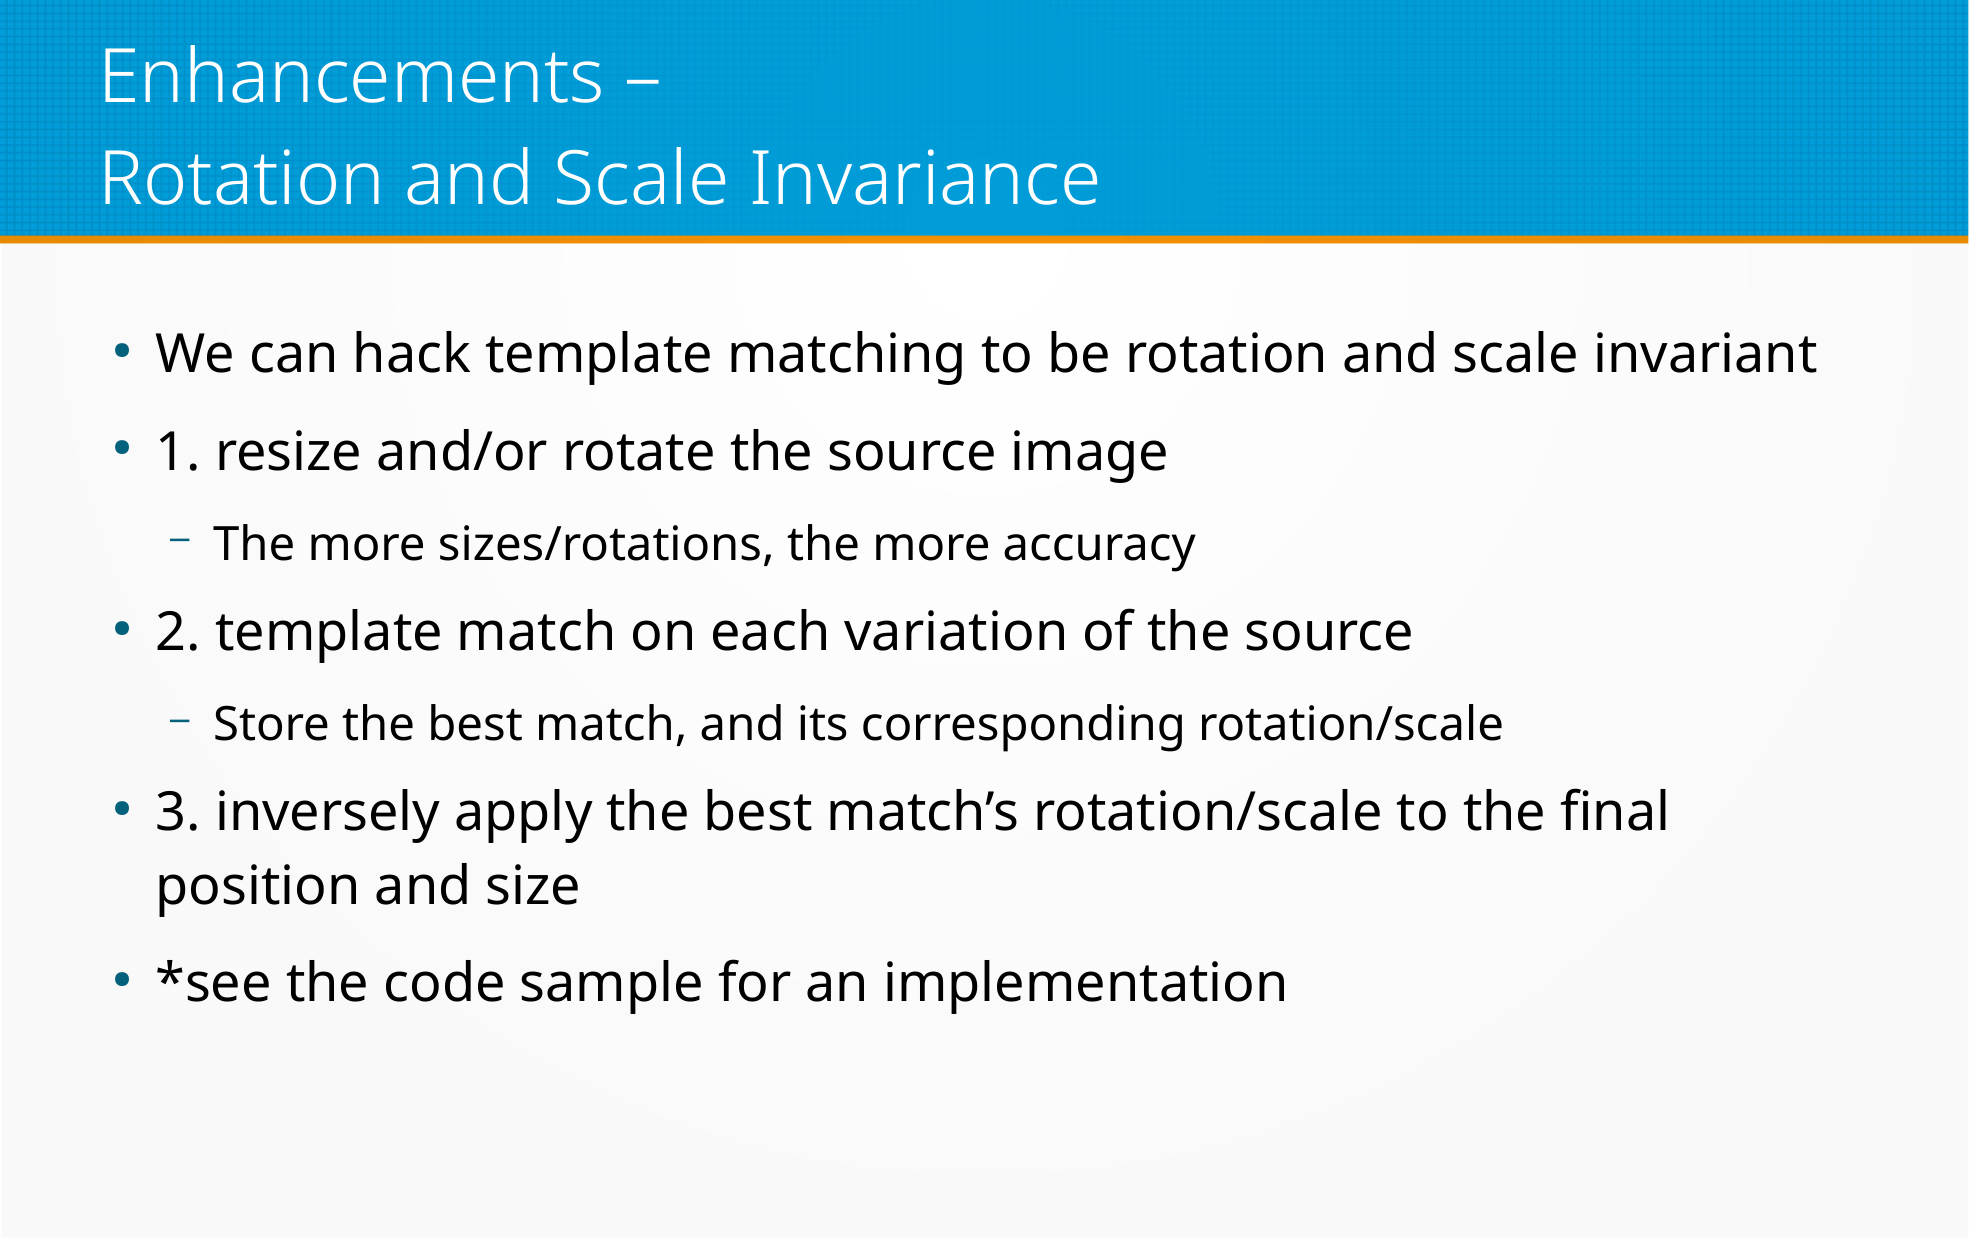

# Enhancements – Rotation and Scale Invariance
We can hack template matching to be rotation and scale invariant
1. resize and/or rotate the source image
The more sizes/rotations, the more accuracy
2. template match on each variation of the source
Store the best match, and its corresponding rotation/scale
3. inversely apply the best match’s rotation/scale to the final position and size
*see the code sample for an implementation